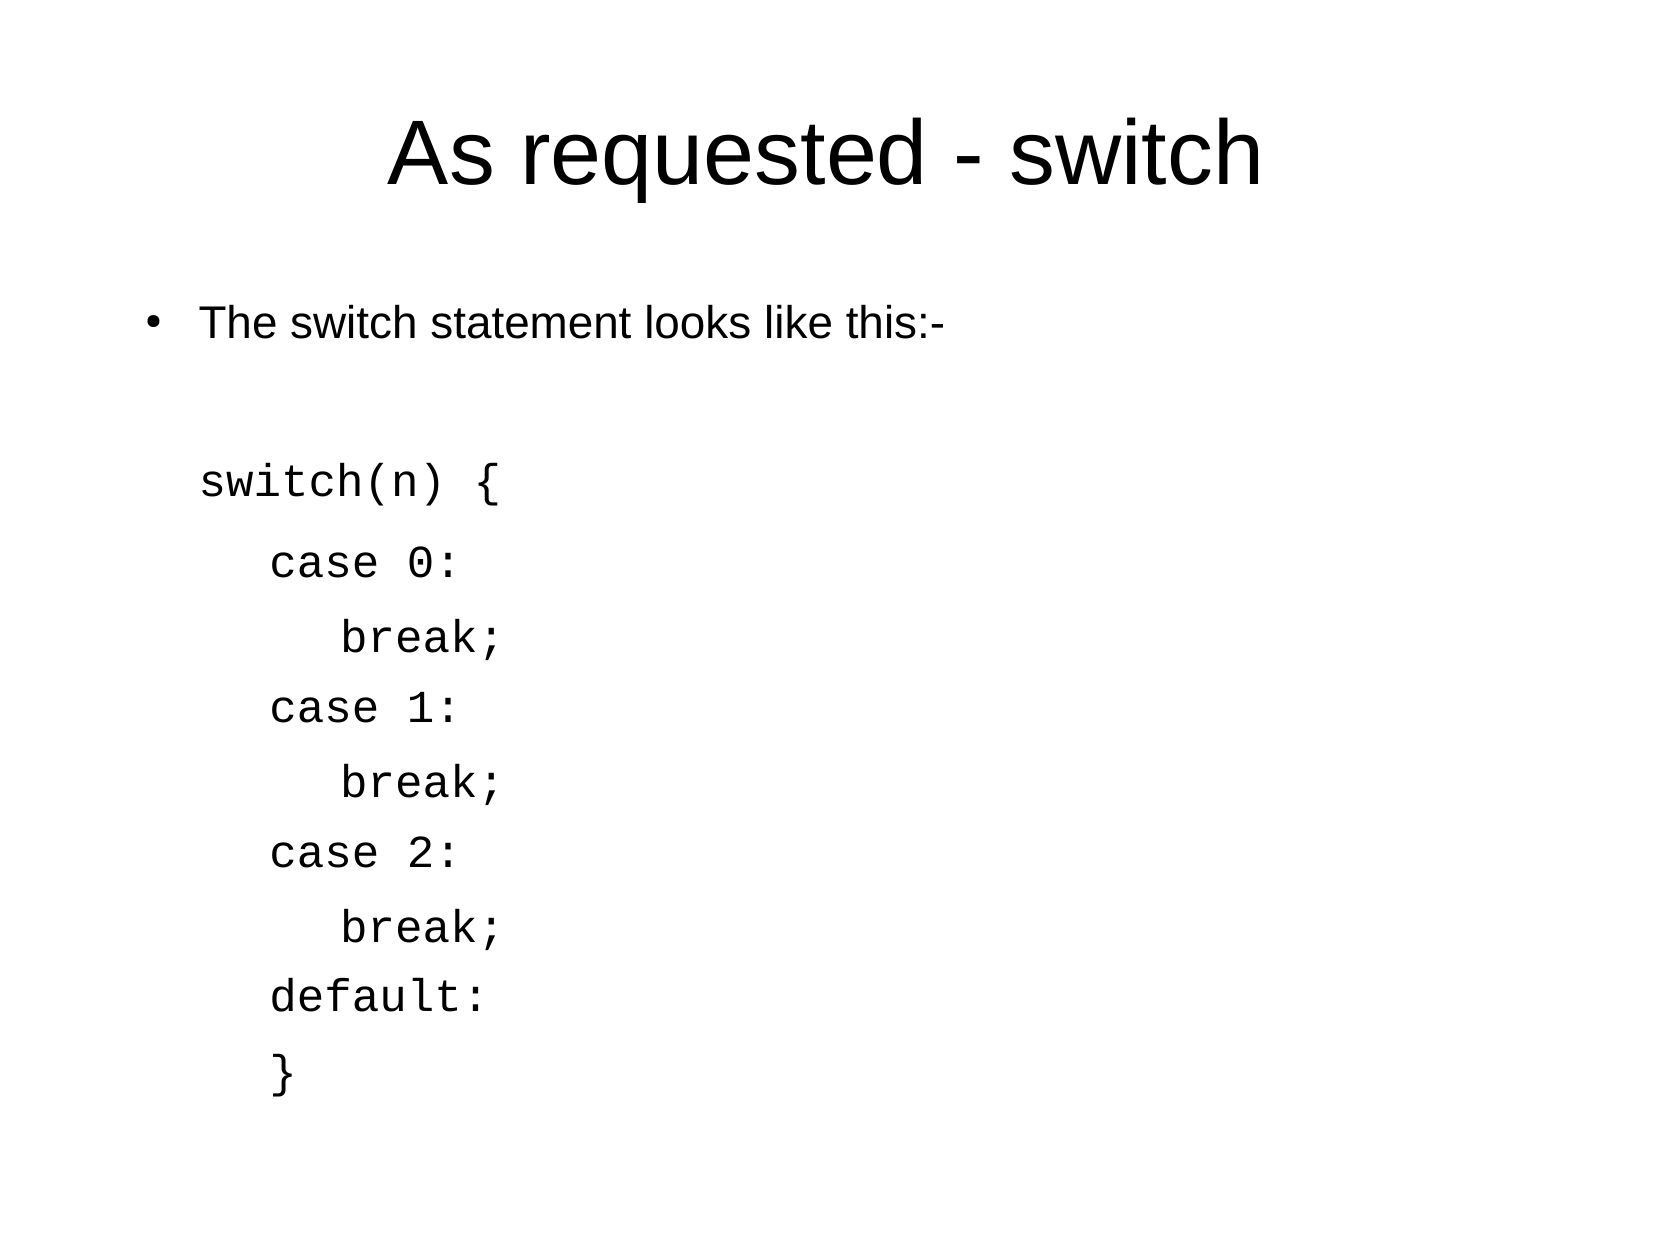

# As requested - switch
The switch statement looks like this:-
switch(n) {
case 0:
break;
case 1:
break;
case 2:
break;
default:
}